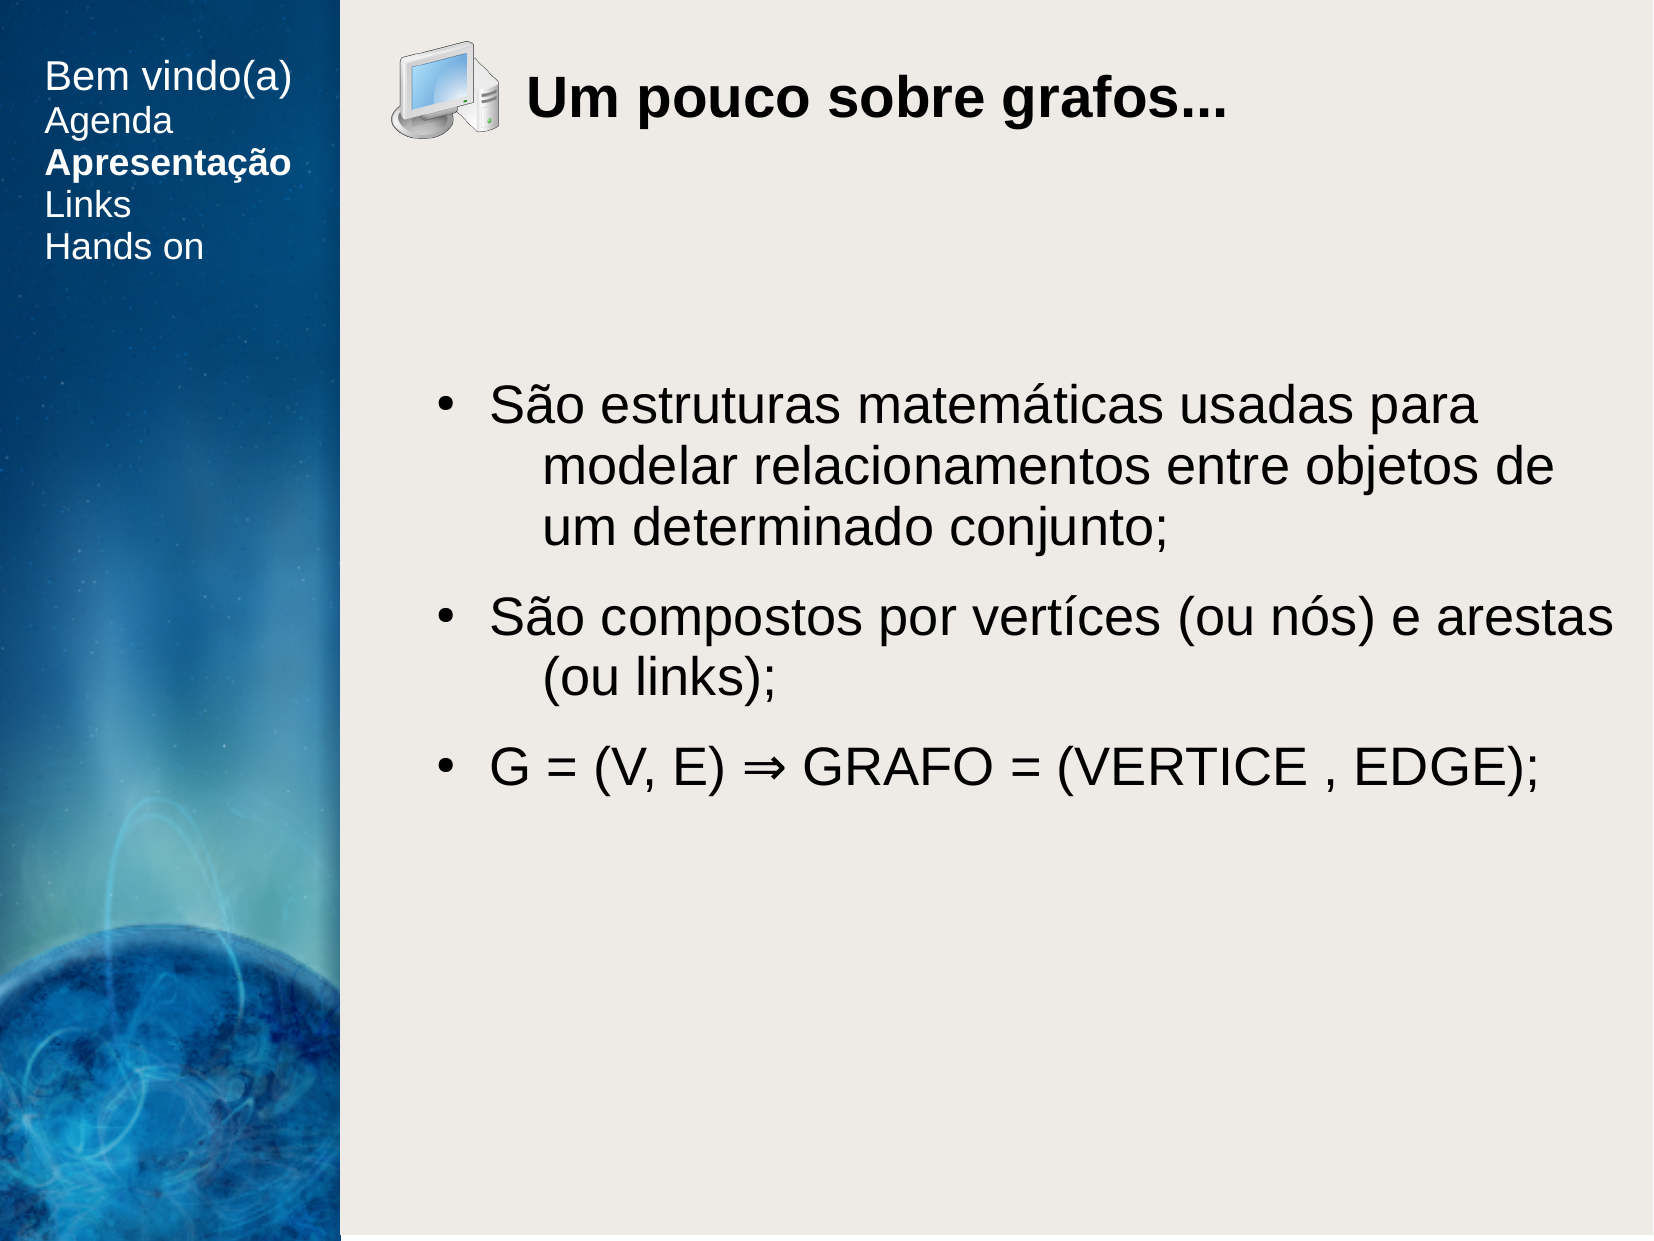

Bem vindo(a)
Agenda
Apresentação
Links
Hands on
# Agenda
Um pouco sobre grafos...
São estruturas matemáticas usadas para modelar relacionamentos entre objetos de um determinado conjunto;
São compostos por vertíces (ou nós) e arestas (ou links);
G = (V, E) ⇒ GRAFO = (VERTICE , EDGE);